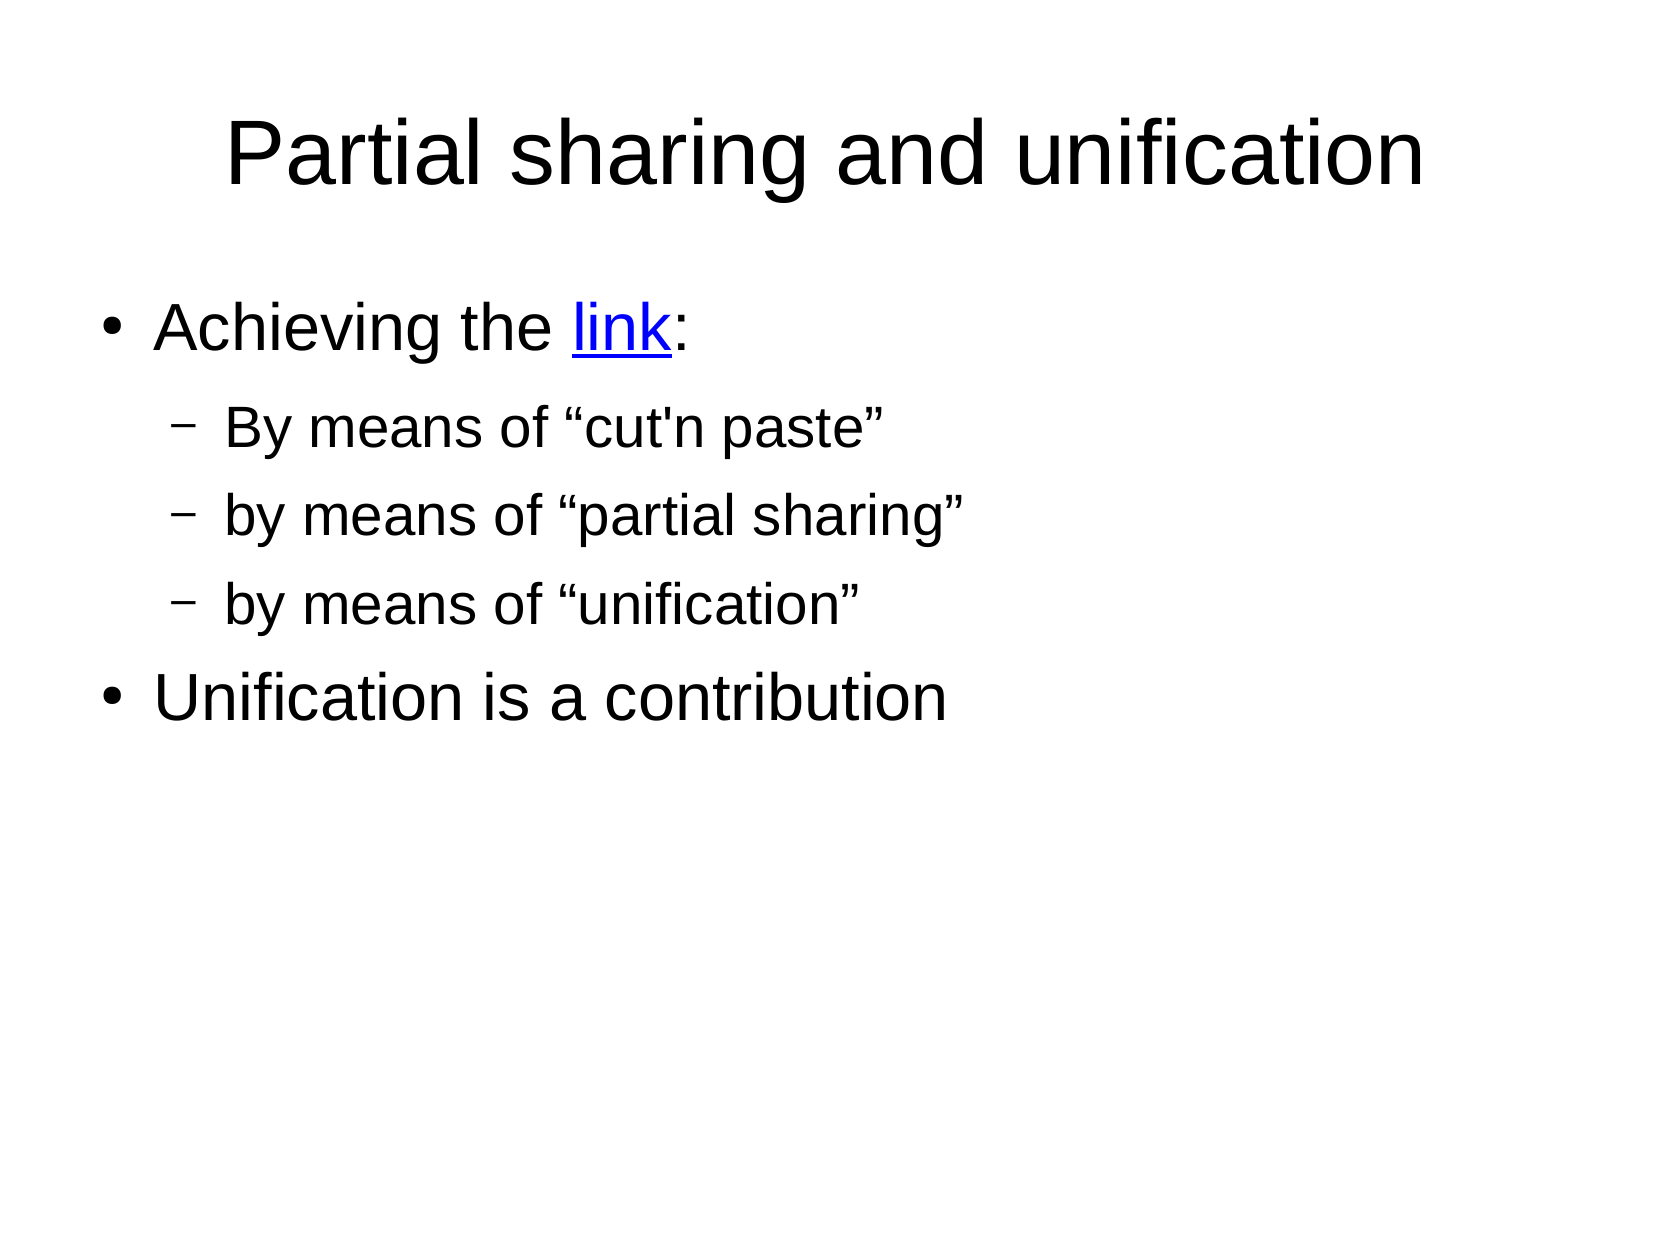

# Partial sharing and unification
Achieving the link:
By means of “cut'n paste”
by means of “partial sharing”
by means of “unification”
Unification is a contribution